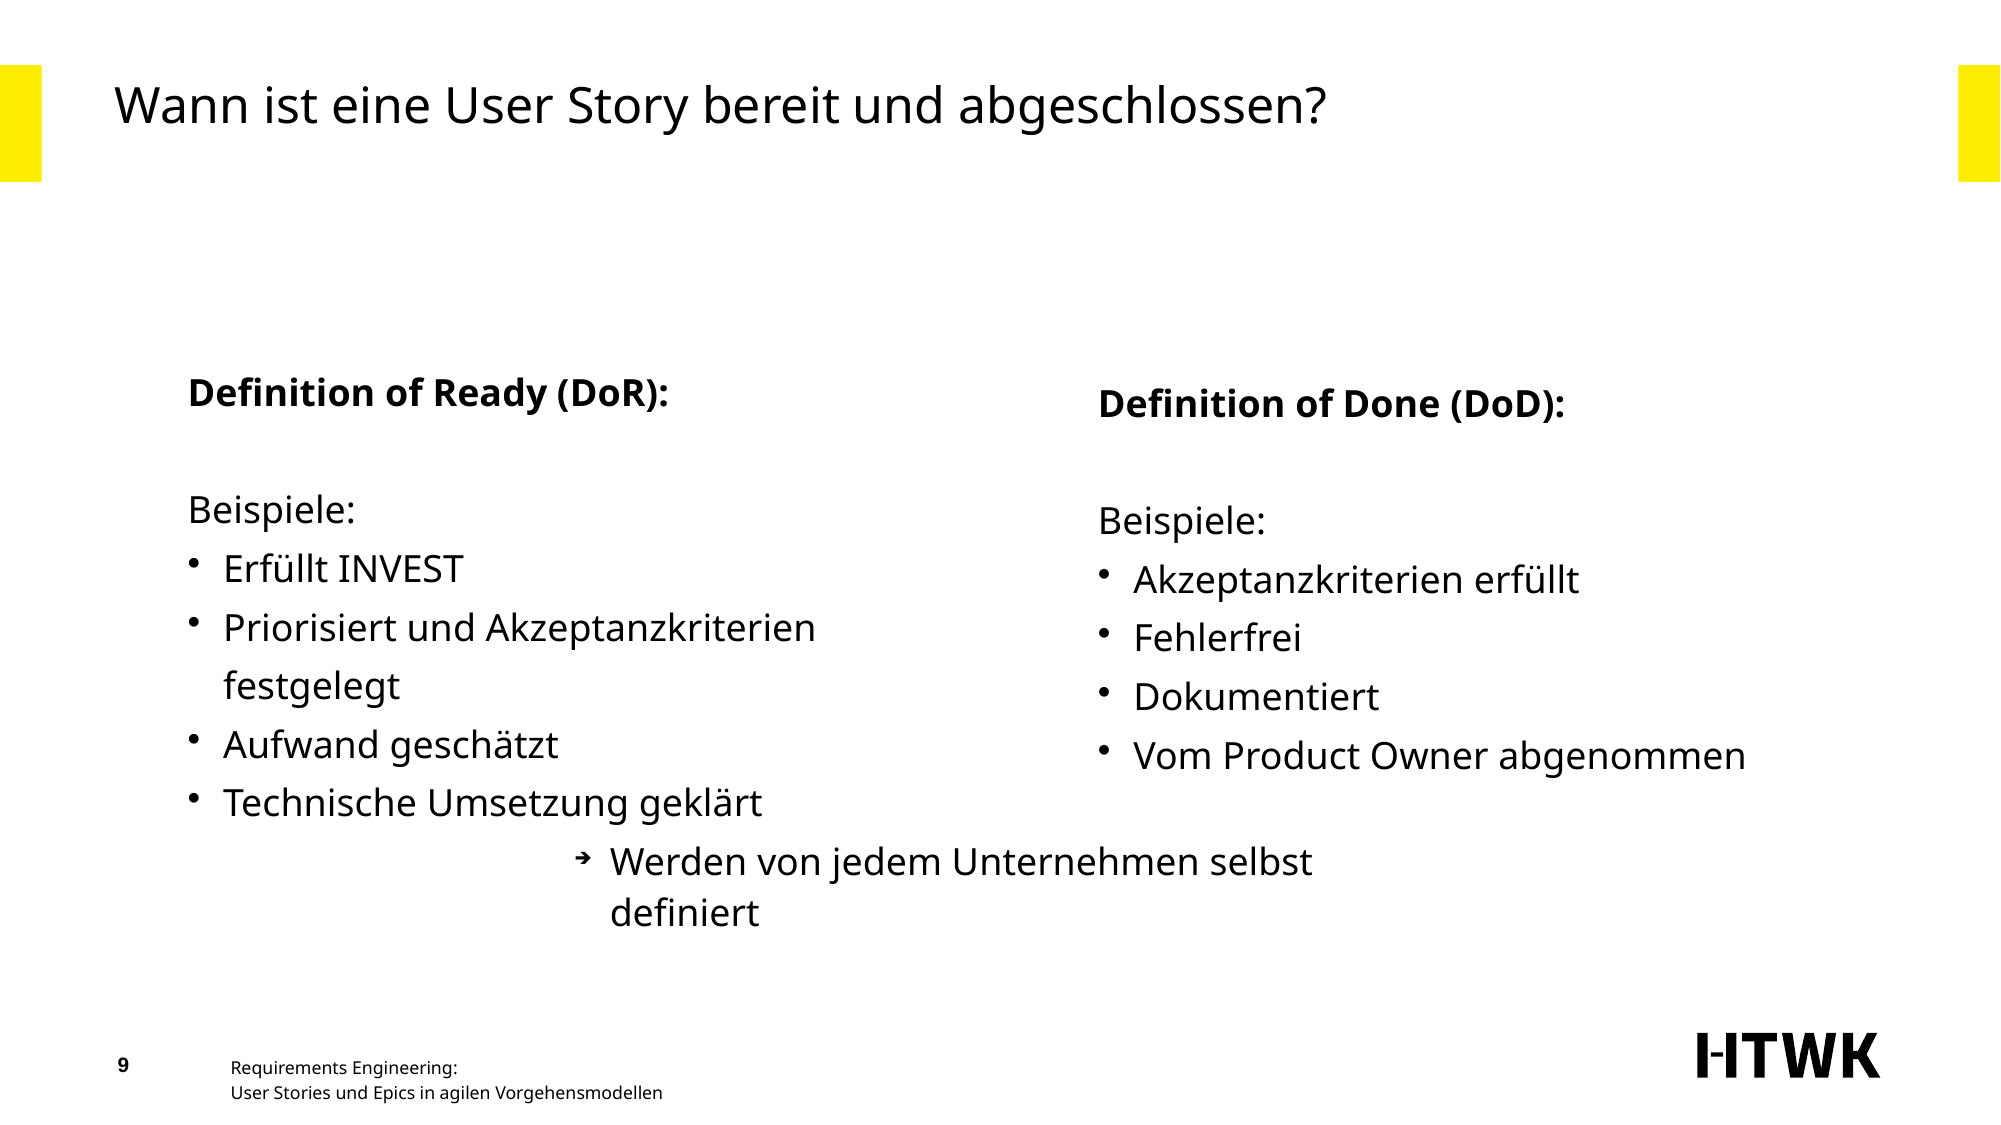

# Wann ist eine User Story bereit und abgeschlossen?
Definition of Ready (DoR):
Beispiele:
Erfüllt INVEST
Priorisiert und Akzeptanzkriterien festgelegt
Aufwand geschätzt
Technische Umsetzung geklärt
Definition of Done (DoD):
Beispiele:
Akzeptanzkriterien erfüllt
Fehlerfrei
Dokumentiert
Vom Product Owner abgenommen
Werden von jedem Unternehmen selbst definiert
9